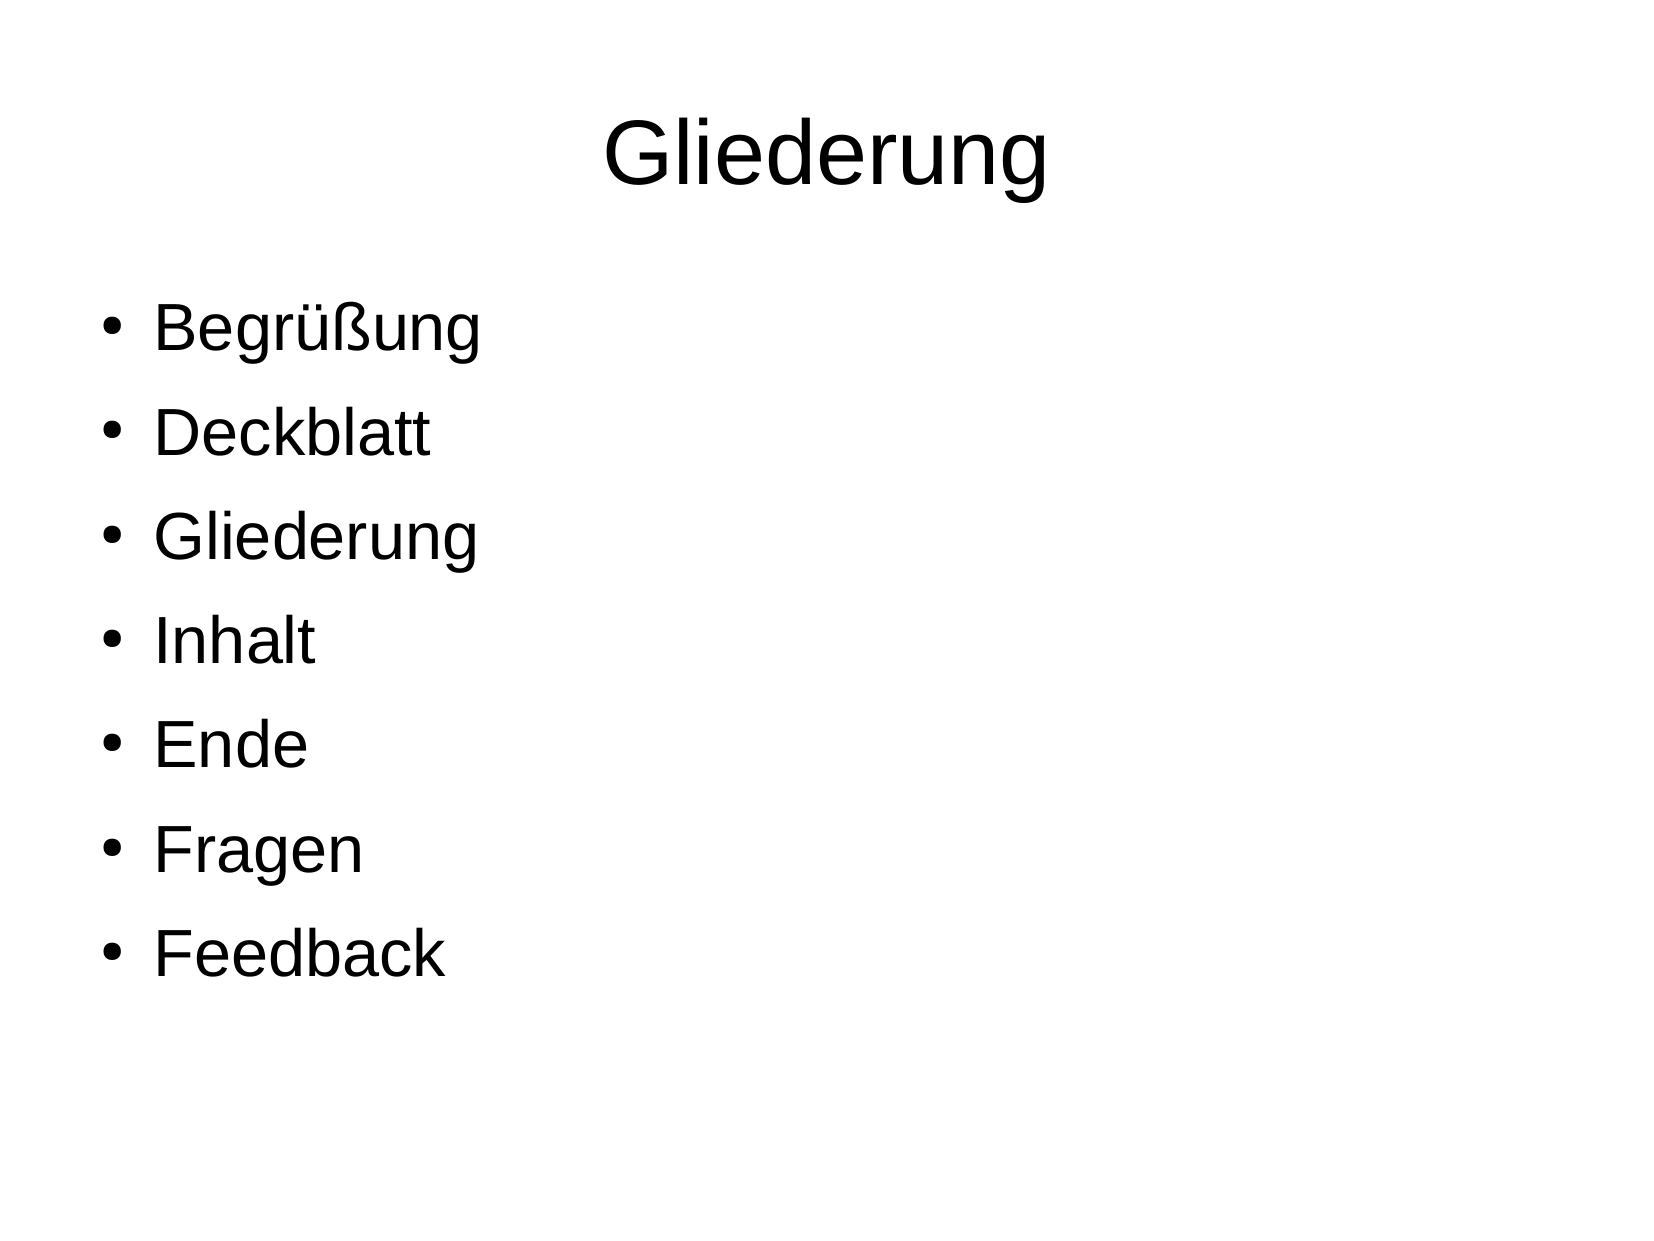

# Gliederung
Begrüßung
Deckblatt
Gliederung
Inhalt
Ende
Fragen
Feedback